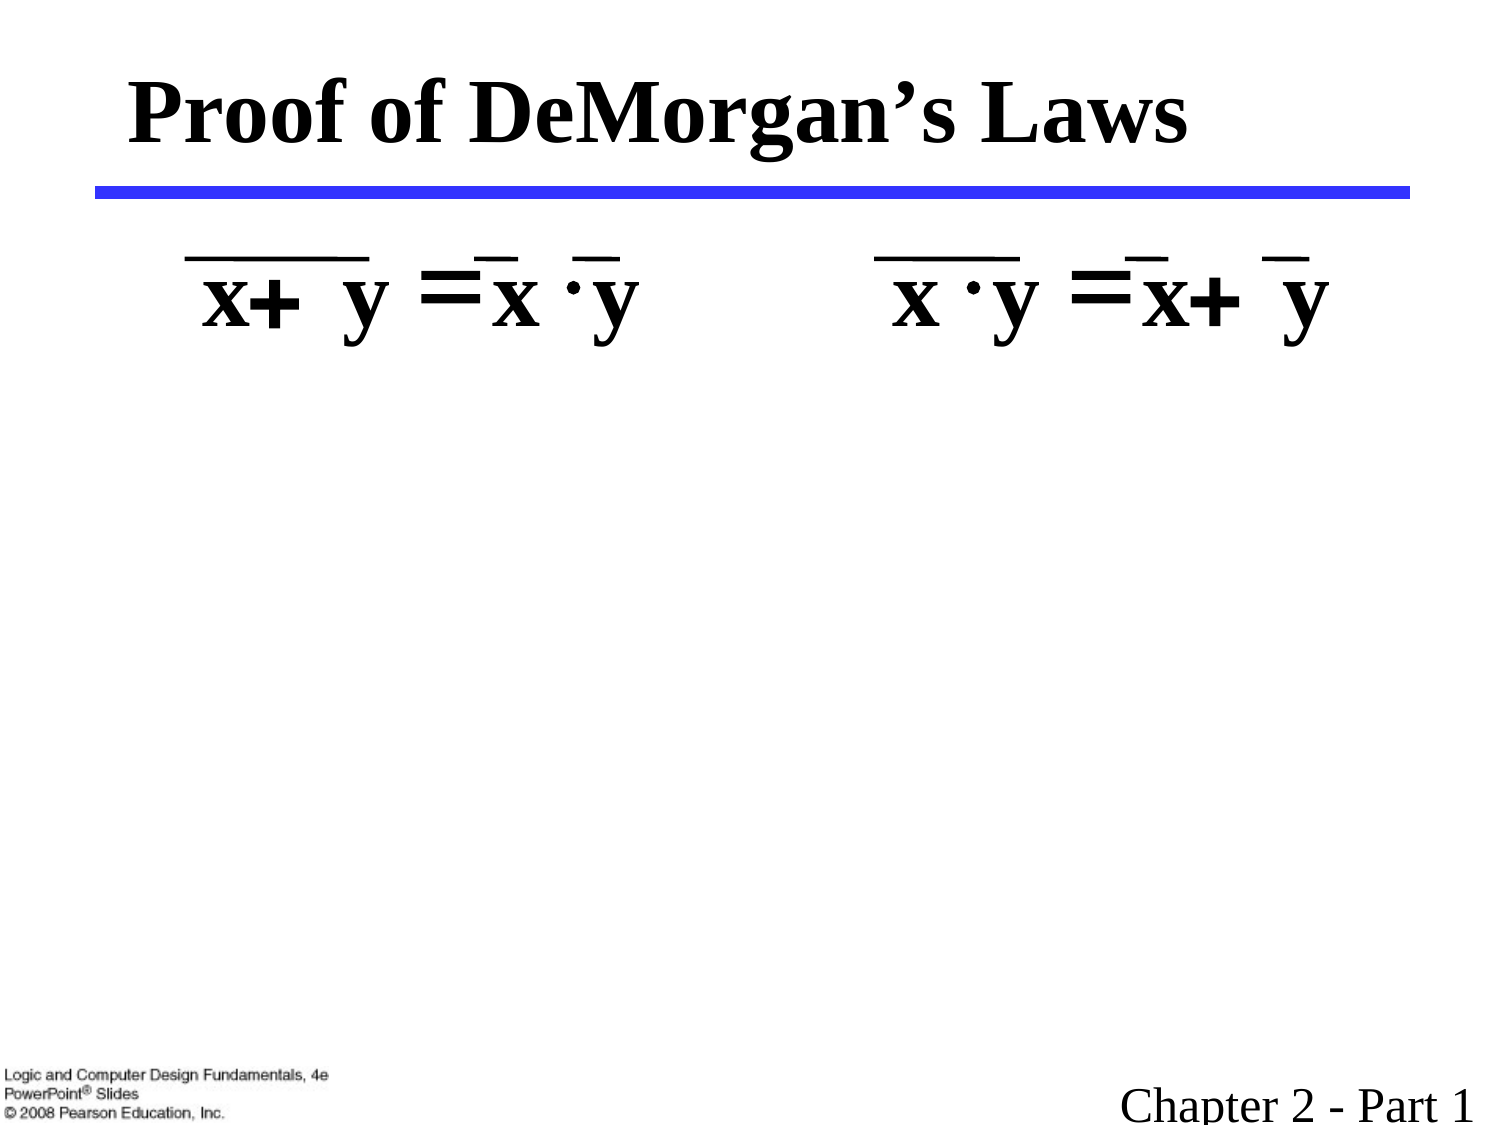

# Proof of DeMorgan’s Laws




x
y
x
y
x
y
x
y


25